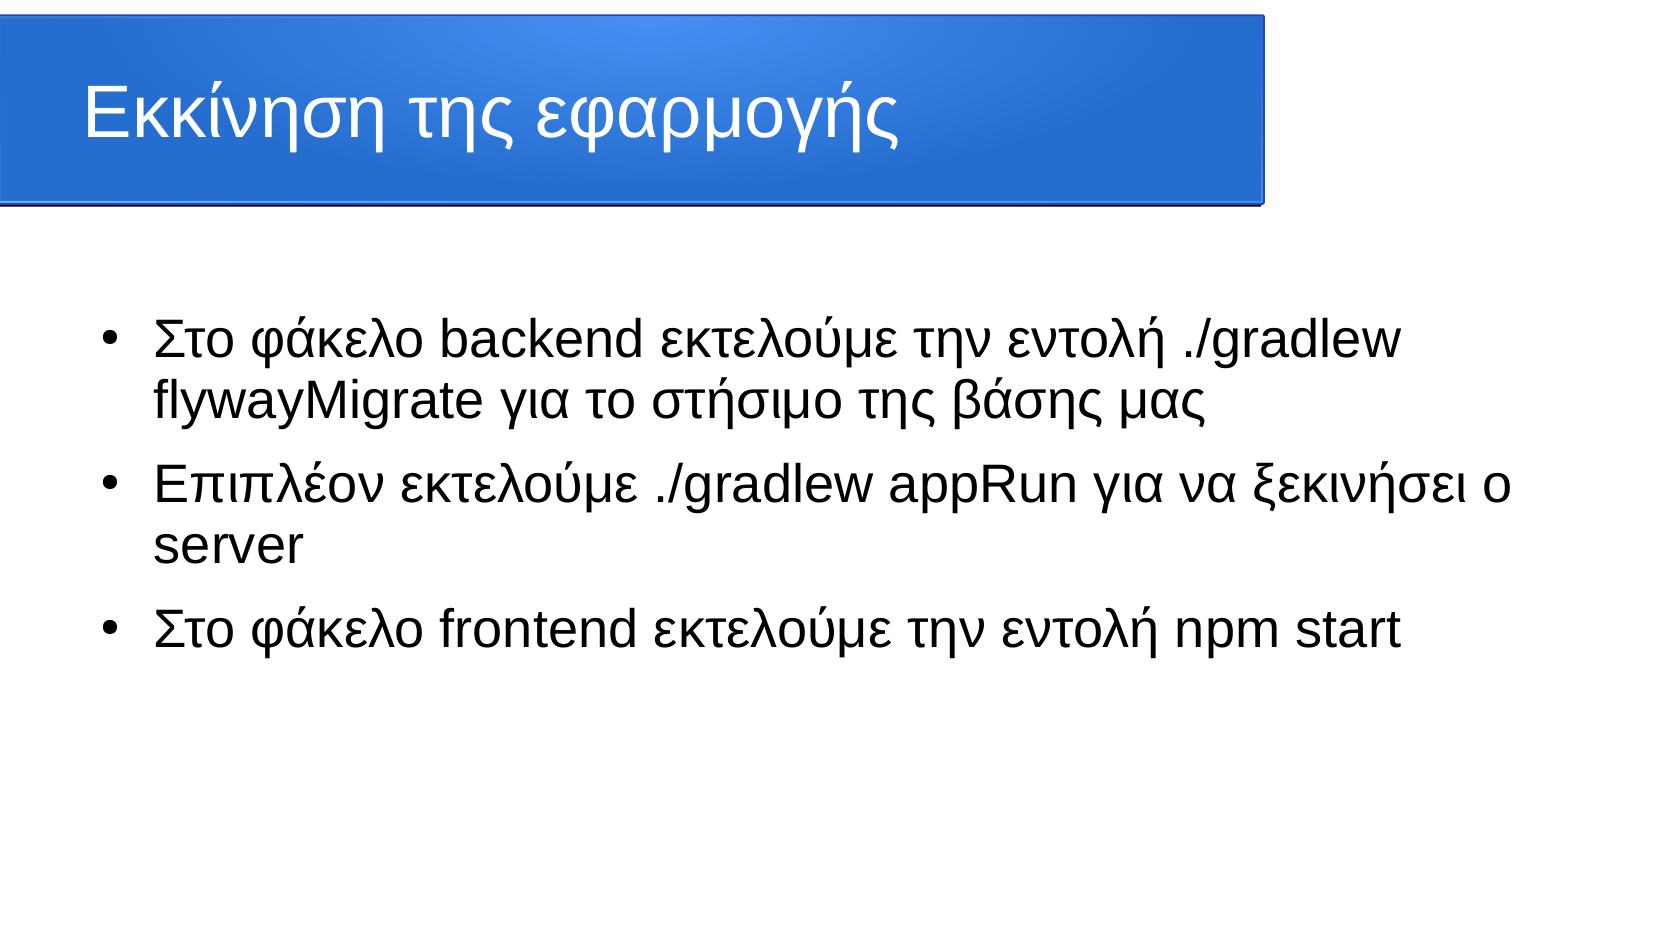

# Εκκίνηση της εφαρμογής
Στο φάκελο backend εκτελούμε την εντολή ./gradlew flywayMigrate για το στήσιμο της βάσης μας
Επιπλέον εκτελούμε ./gradlew appRun για να ξεκινήσει ο server
Στο φάκελο frontend εκτελούμε την εντολή npm start